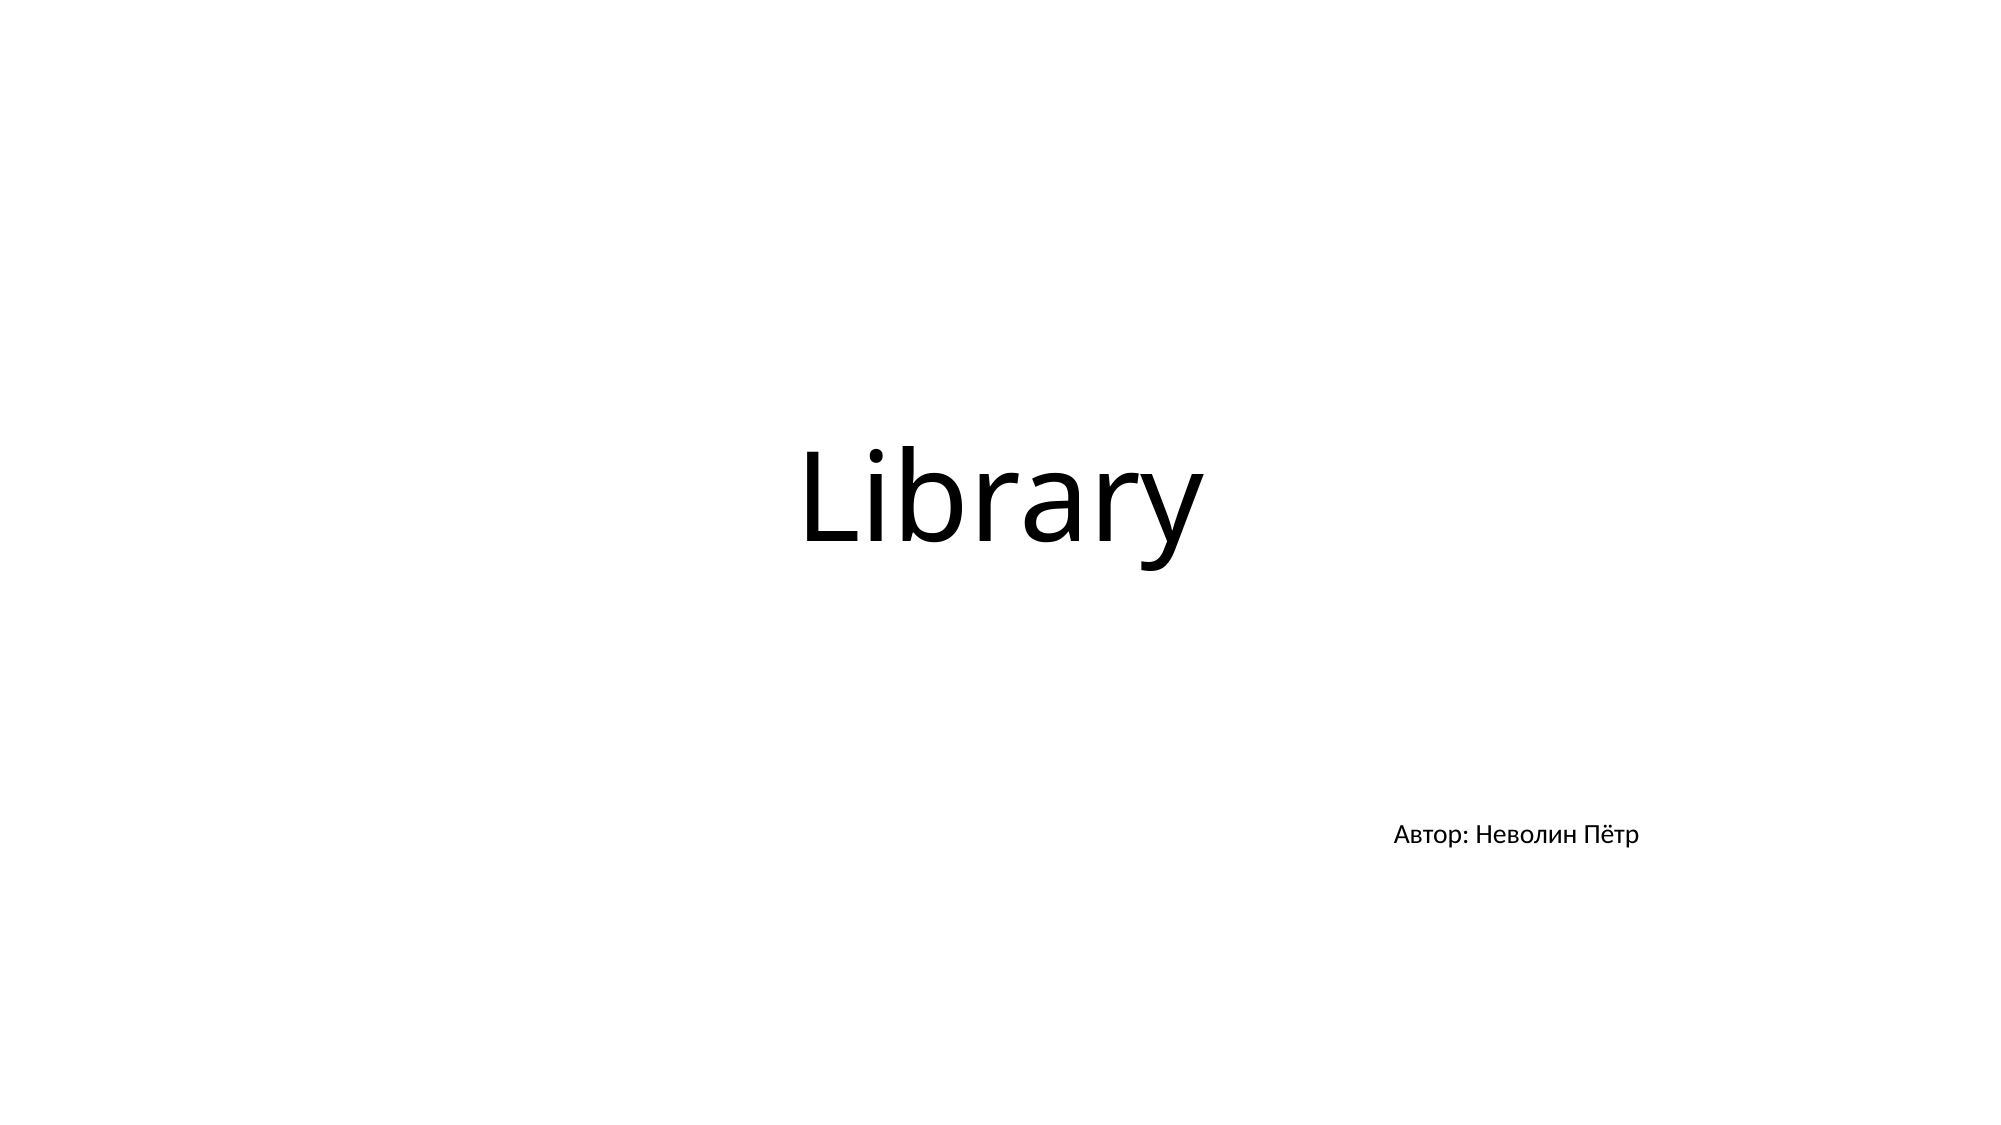

# Library
                                                                                  Автор: Неволин Пётр